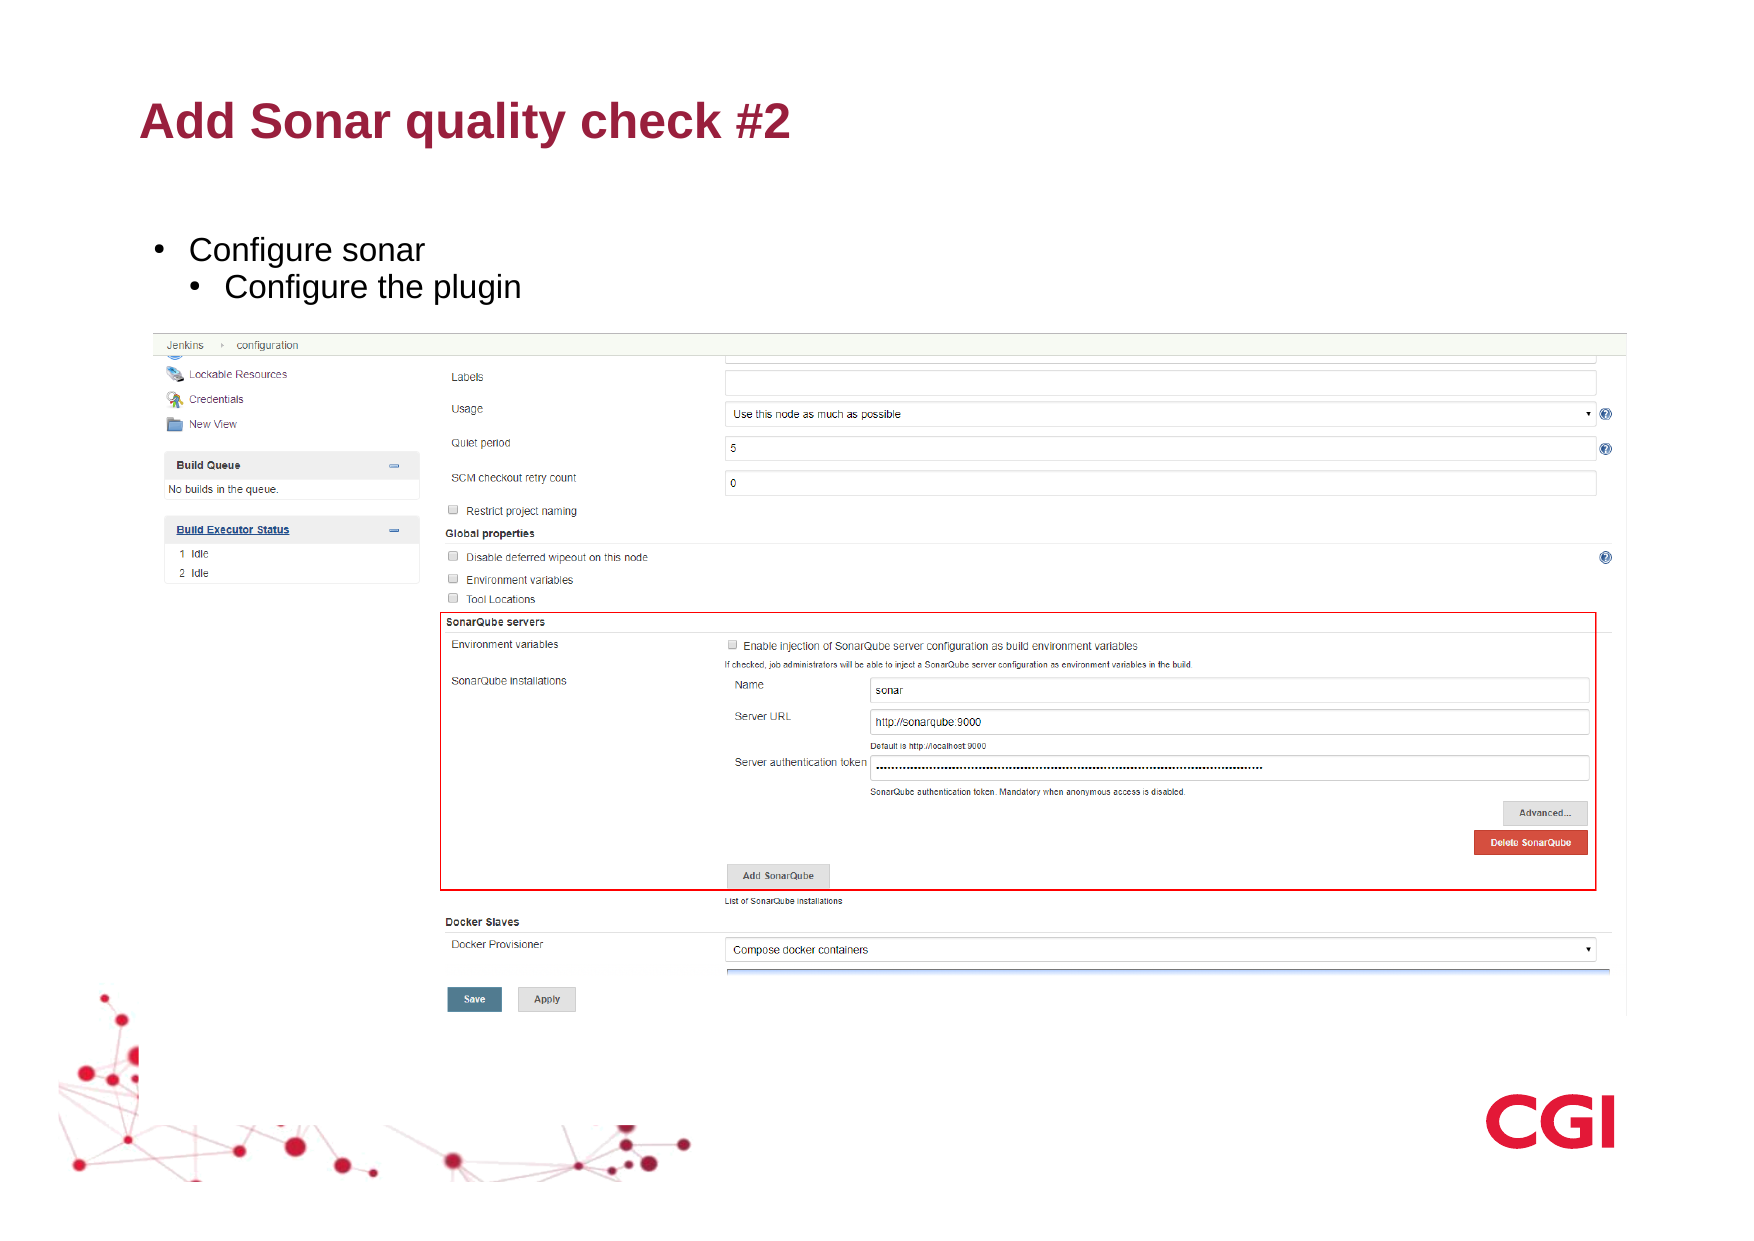

Add Sonar quality check #2
Configure sonar
Configure the plugin